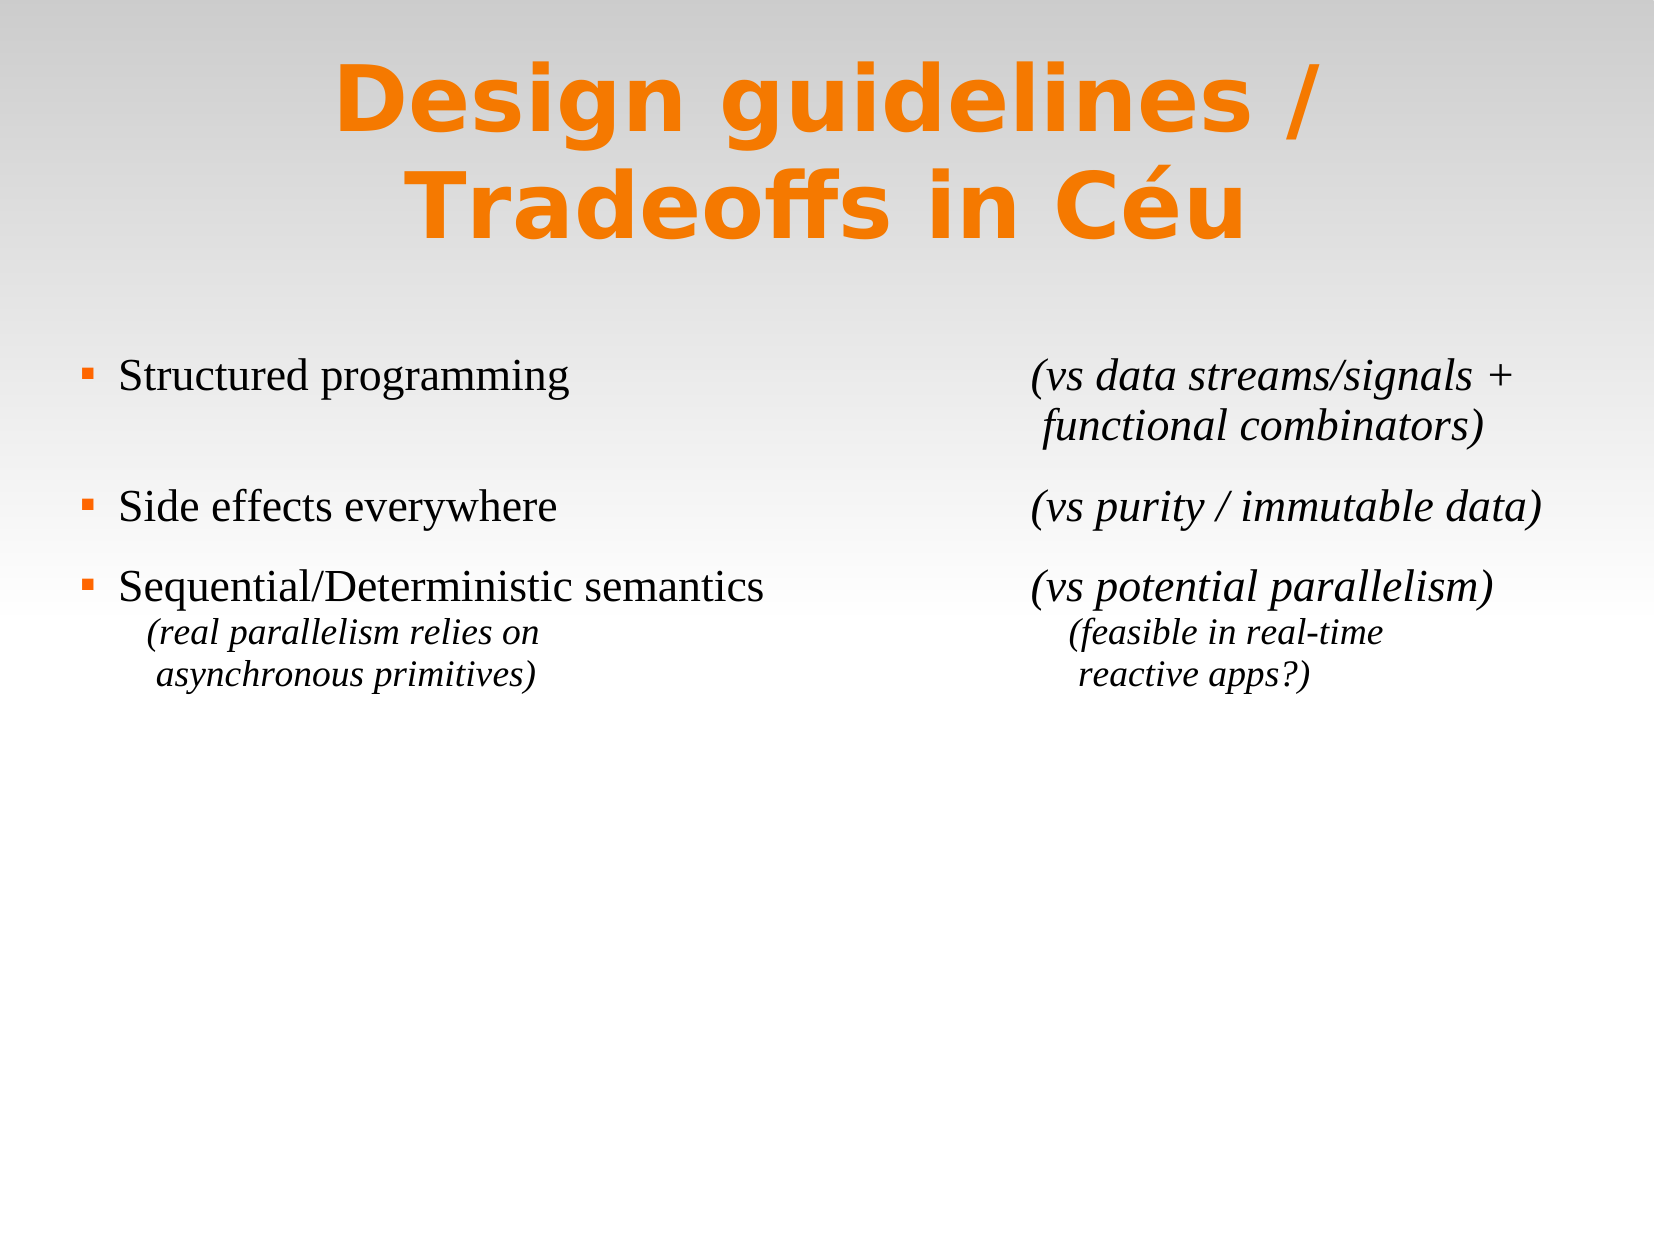

Design guidelines / Tradeoffs in Céu
# (vs data streams/signals + functional combinators)
(vs purity / immutable data)
(vs potential parallelism) (feasible in real-time reactive apps?)
Structured programming
Side effects everywhere
Sequential/Deterministic semantics (real parallelism relies on asynchronous primitives)